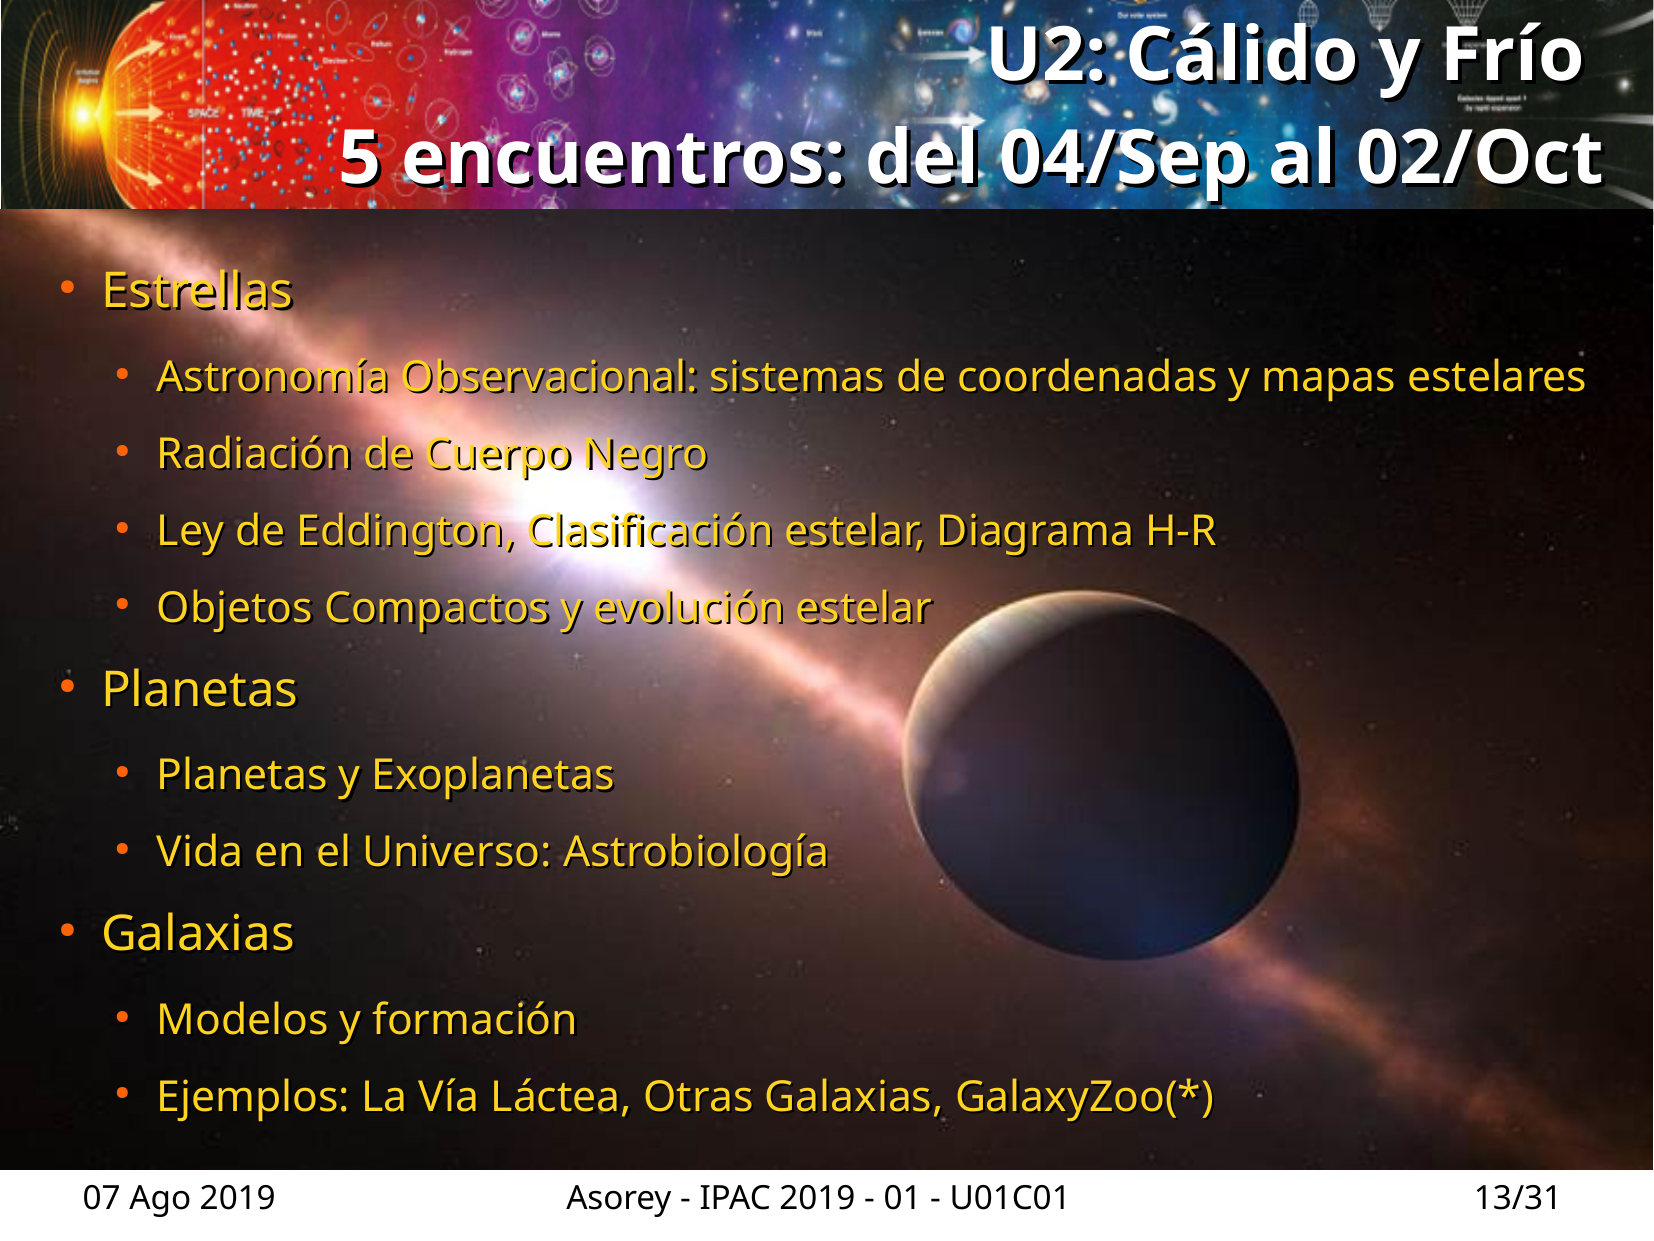

# U2: Cálido y Frío 5 encuentros: del 04/Sep al 02/Oct
Estrellas
Astronomía Observacional: sistemas de coordenadas y mapas estelares
Radiación de Cuerpo Negro
Ley de Eddington, Clasificación estelar, Diagrama H-R
Objetos Compactos y evolución estelar
Planetas
Planetas y Exoplanetas
Vida en el Universo: Astrobiología
Galaxias
Modelos y formación
Ejemplos: La Vía Láctea, Otras Galaxias, GalaxyZoo(*)
07 Ago 2019
Asorey - IPAC 2019 - 01 - U01C01
13